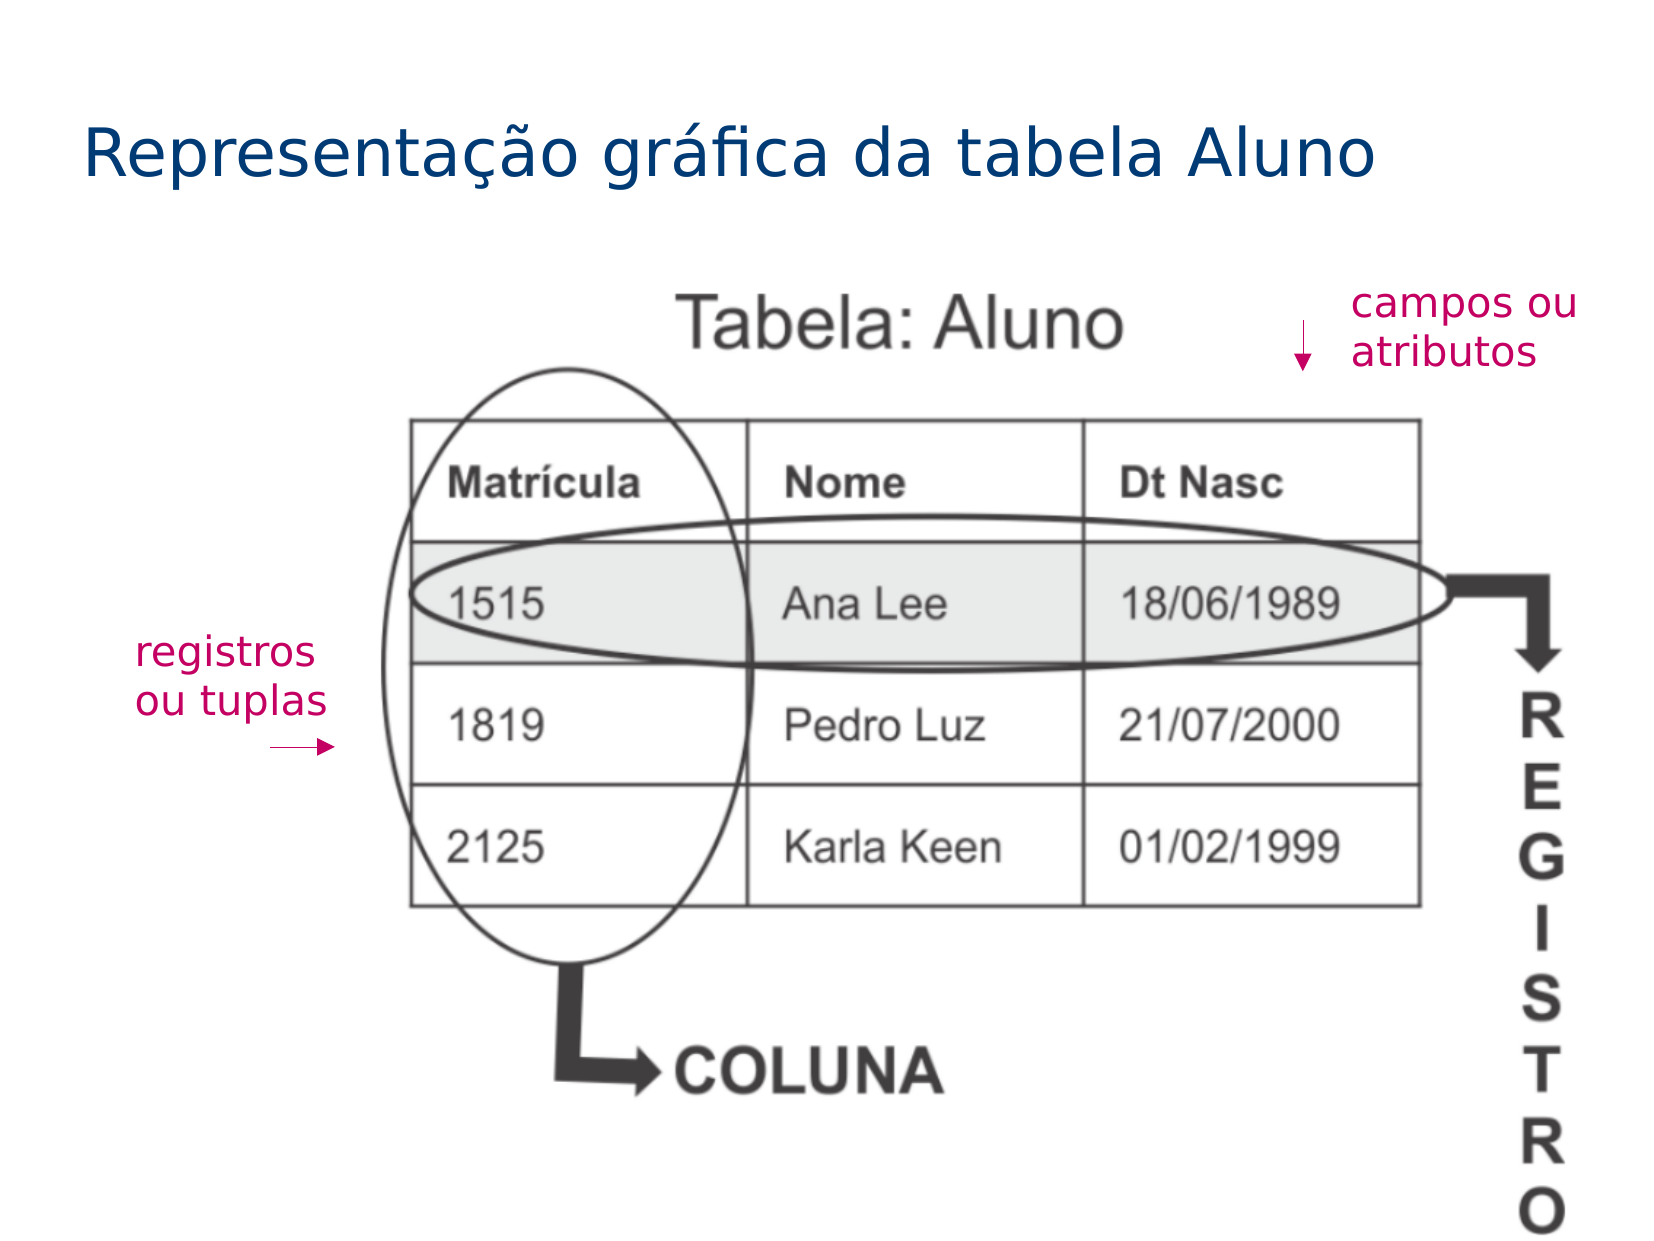

# Representação gráfica da tabela Aluno
campos ou atributos
registros ou tuplas